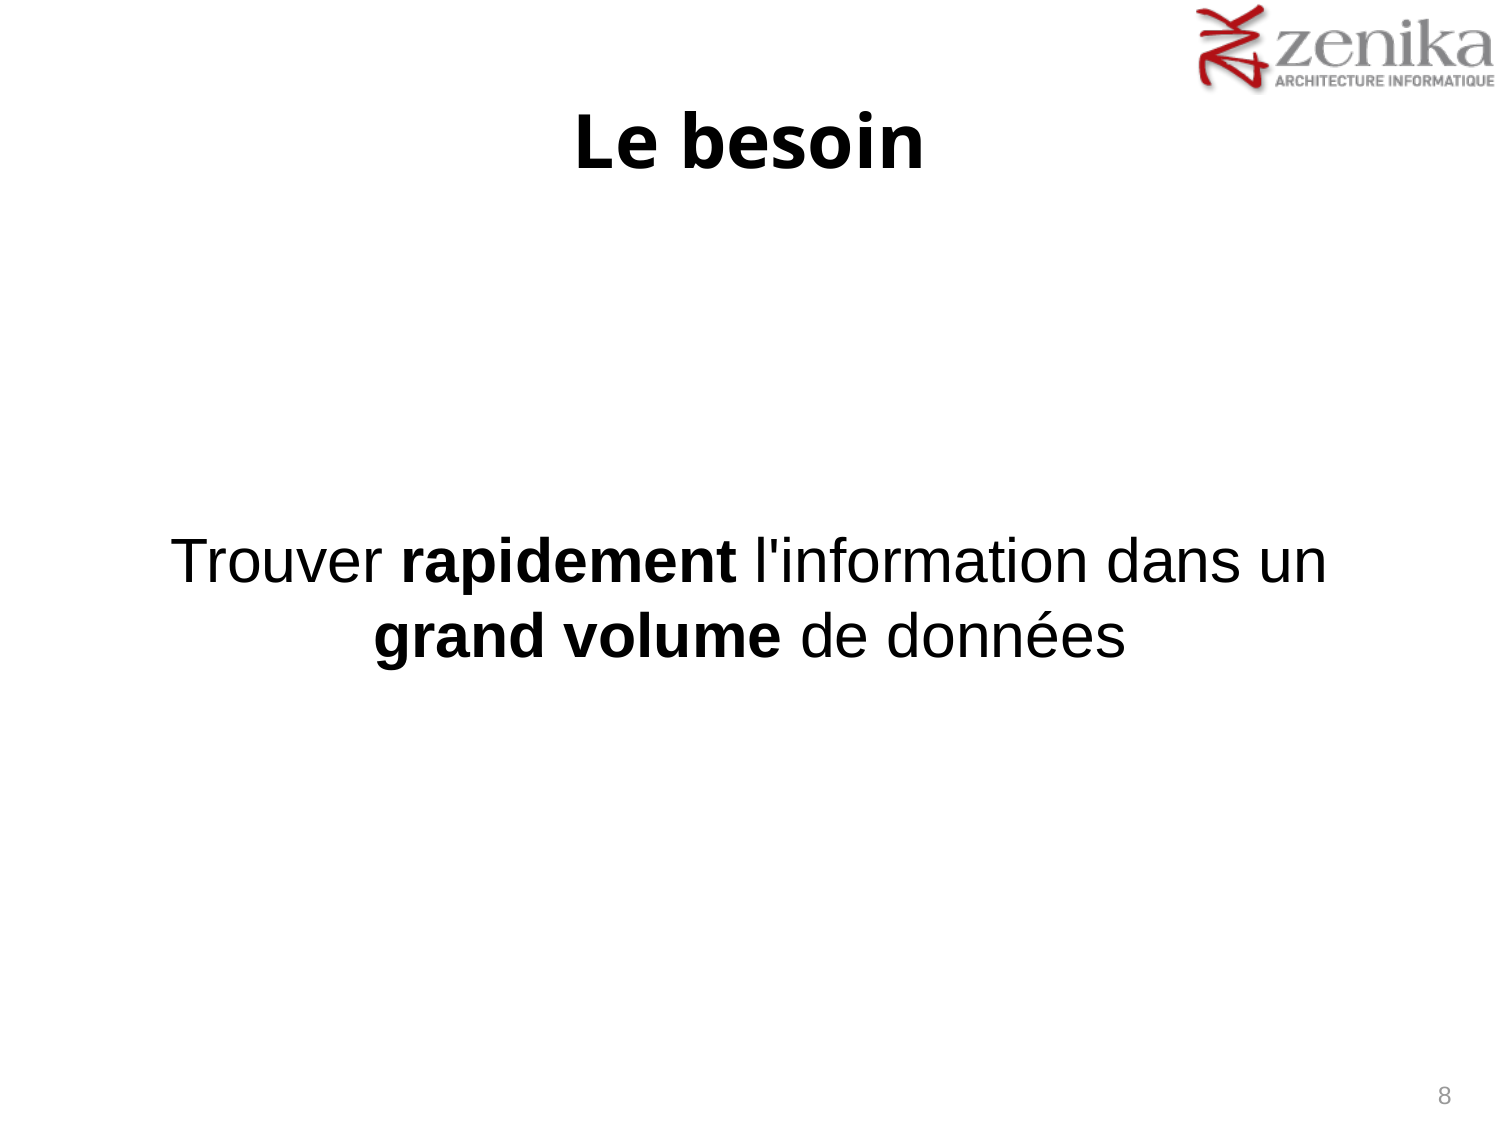

Le besoin
Trouver rapidement l'information dans un grand volume de données